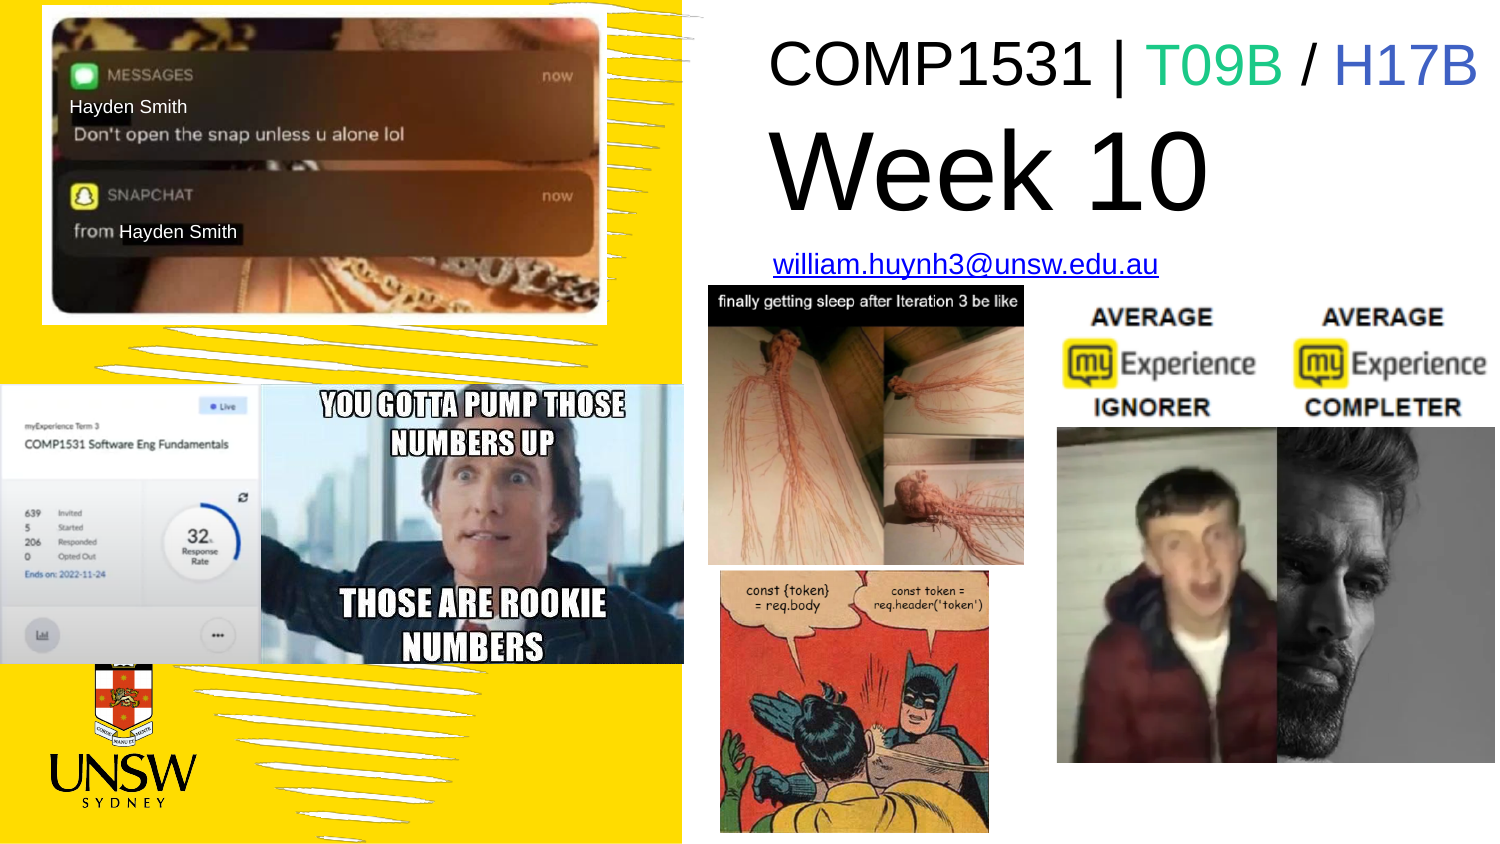

Hayden Smith
Hayden Smith
# COMP1531 | T09B / H17B Week 10
william.huynh3@unsw.edu.au